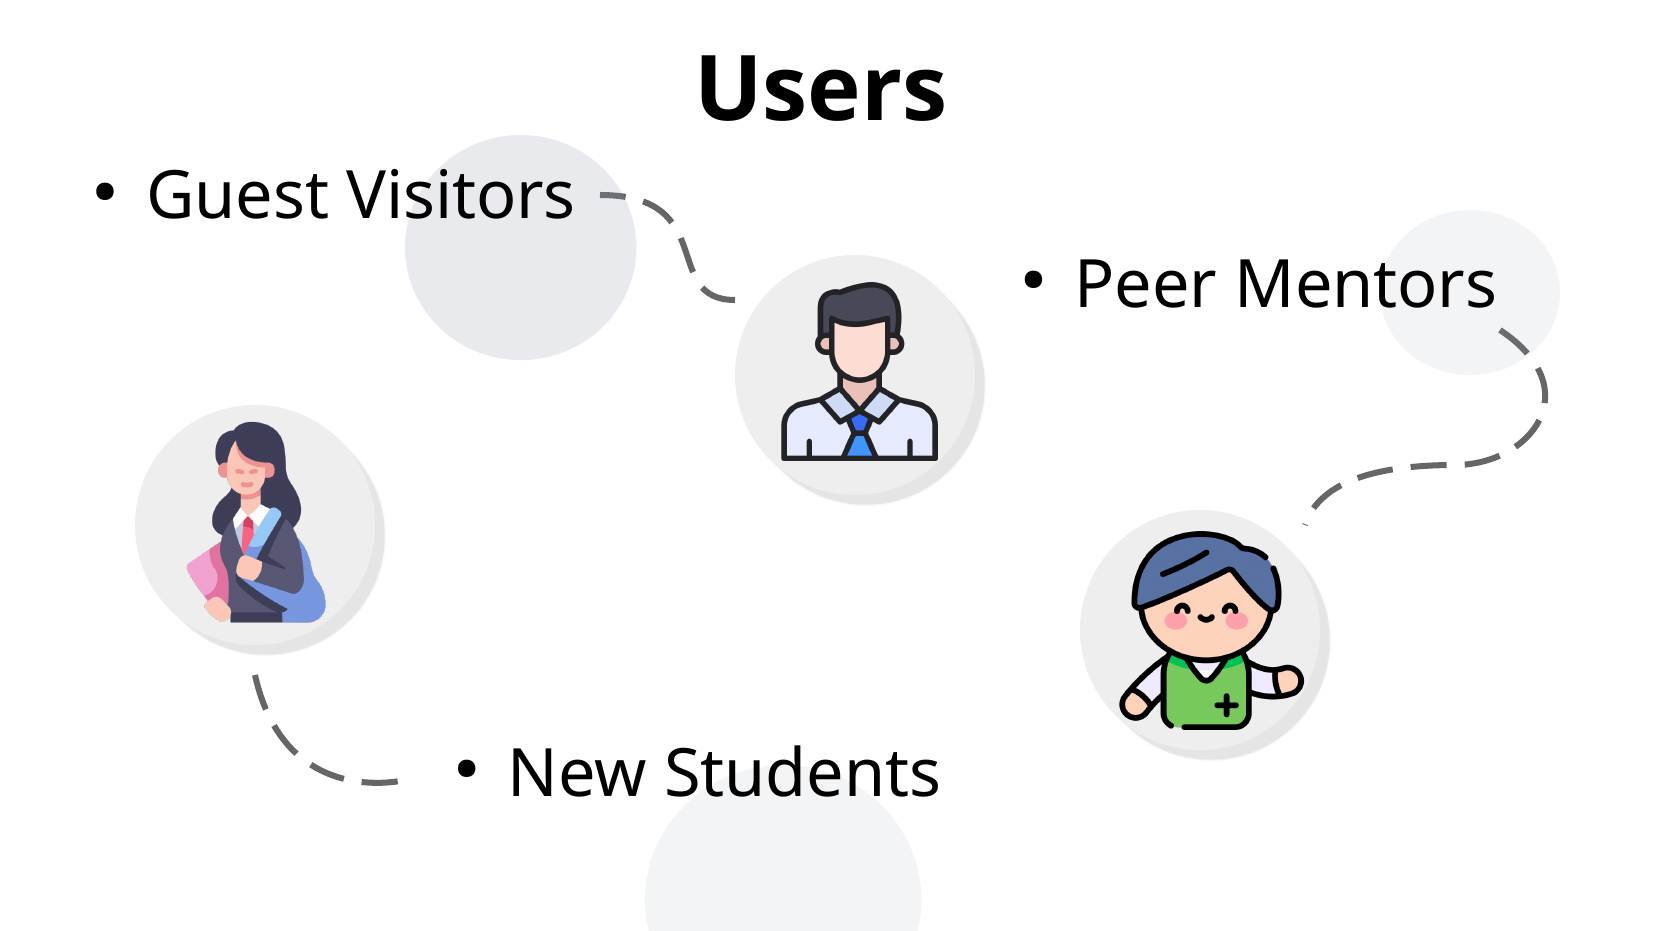

# Users
Guest Visitors
Peer Mentors
New Students